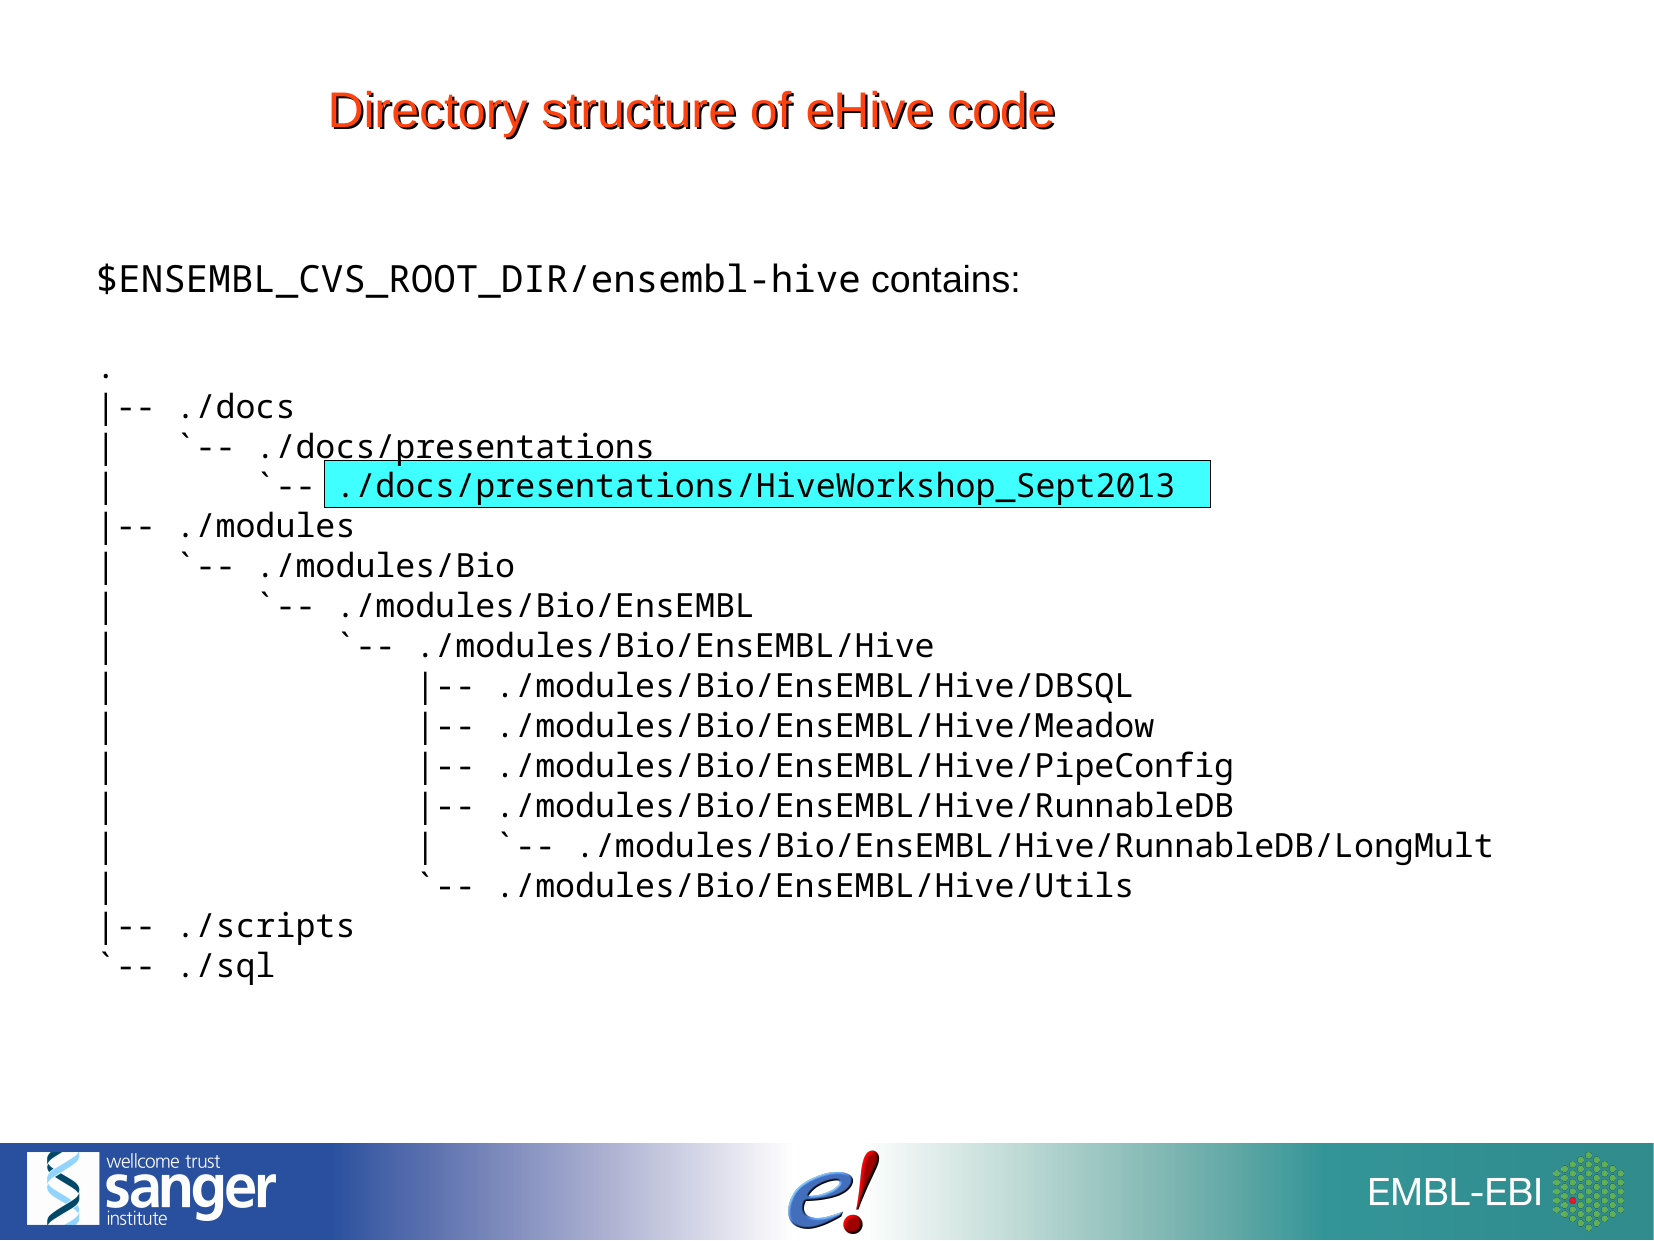

Directory structure of eHive code
$ENSEMBL_CVS_ROOT_DIR/ensembl-hive contains:
.
|-- ./docs
| `-- ./docs/presentations
| `-- ./docs/presentations/HiveWorkshop_Sept2013
|-- ./modules
| `-- ./modules/Bio
| `-- ./modules/Bio/EnsEMBL
| `-- ./modules/Bio/EnsEMBL/Hive
| |-- ./modules/Bio/EnsEMBL/Hive/DBSQL
| |-- ./modules/Bio/EnsEMBL/Hive/Meadow
| |-- ./modules/Bio/EnsEMBL/Hive/PipeConfig
| |-- ./modules/Bio/EnsEMBL/Hive/RunnableDB
| | `-- ./modules/Bio/EnsEMBL/Hive/RunnableDB/LongMult
| `-- ./modules/Bio/EnsEMBL/Hive/Utils
|-- ./scripts
`-- ./sql